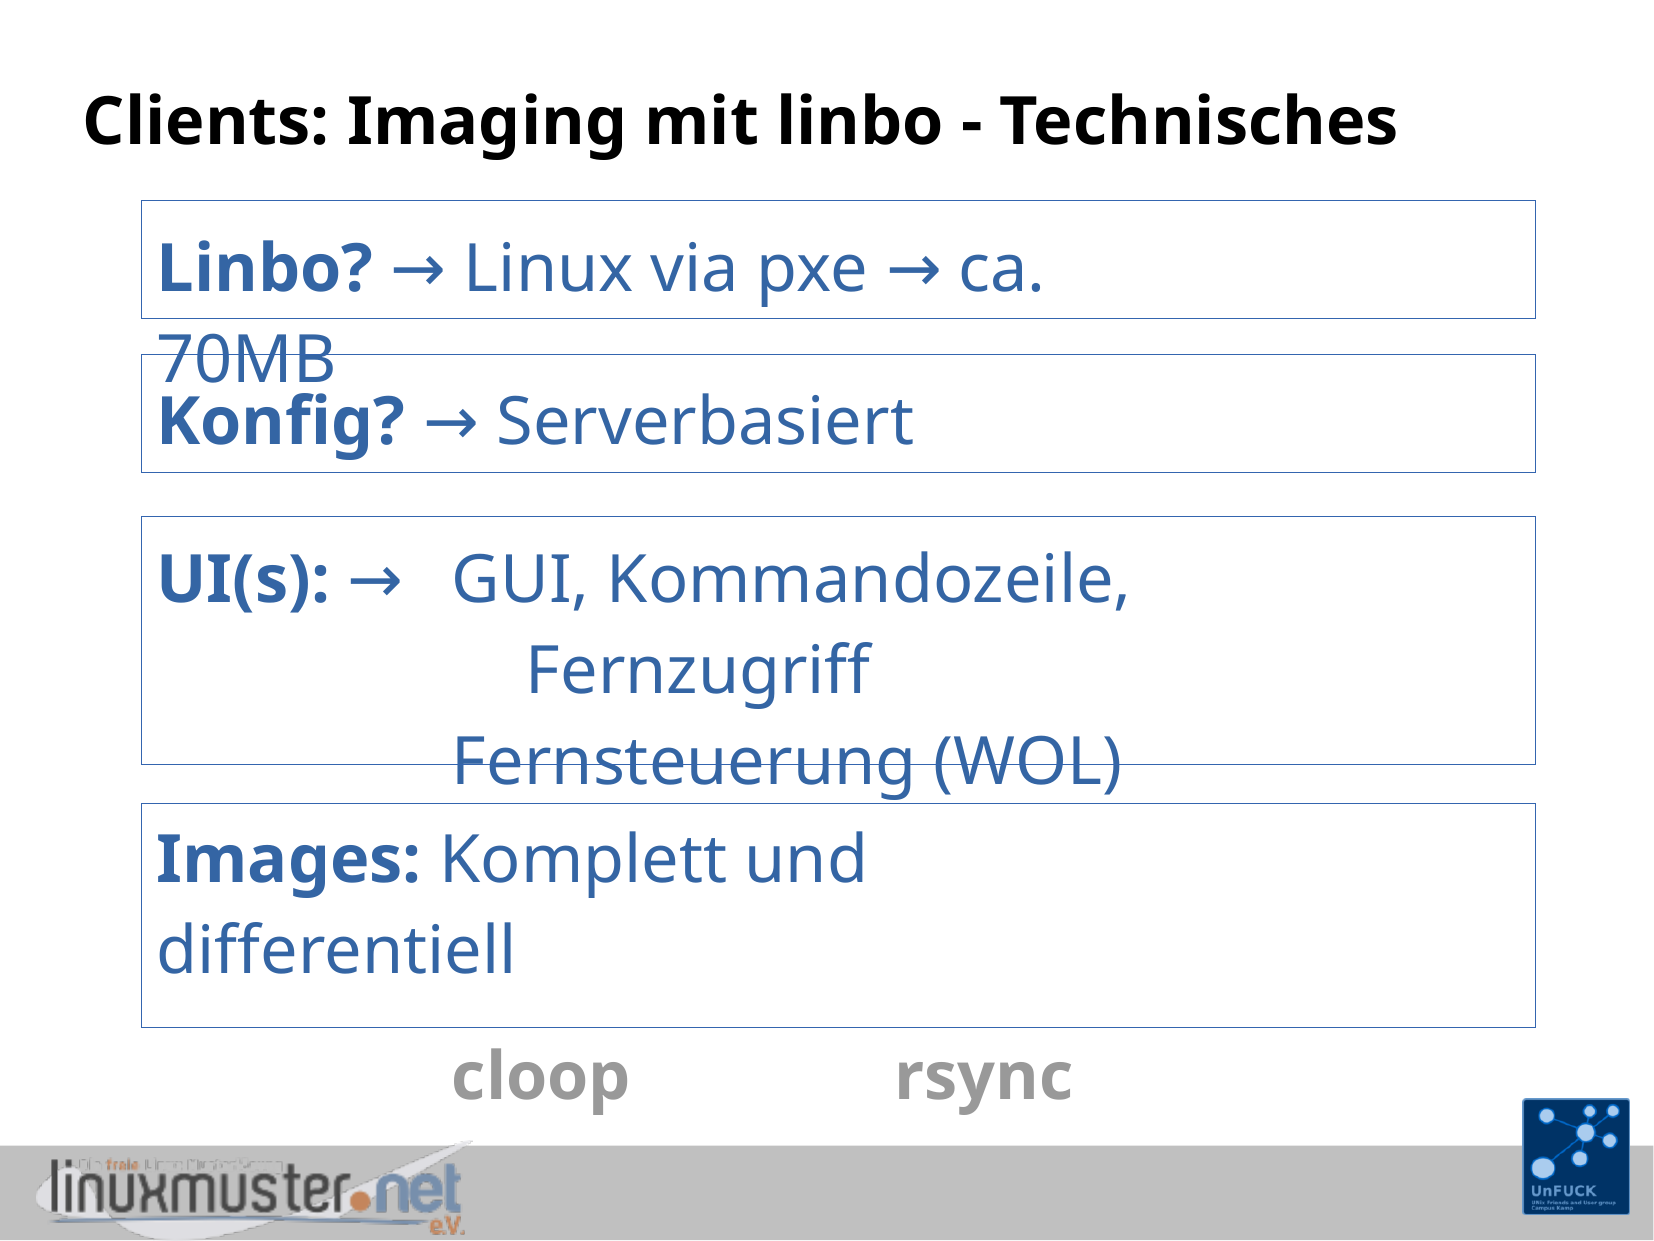

# Clients: Imaging mit linbo - Technisches
Linbo? → Linux via pxe → ca. 70MB
Konfig? → Serverbasiert
UI(s): → 	GUI, Kommandozeile, 					Fernzugriff
				Fernsteuerung (WOL)
Images: Komplett und differentiell
				cloop				rsync